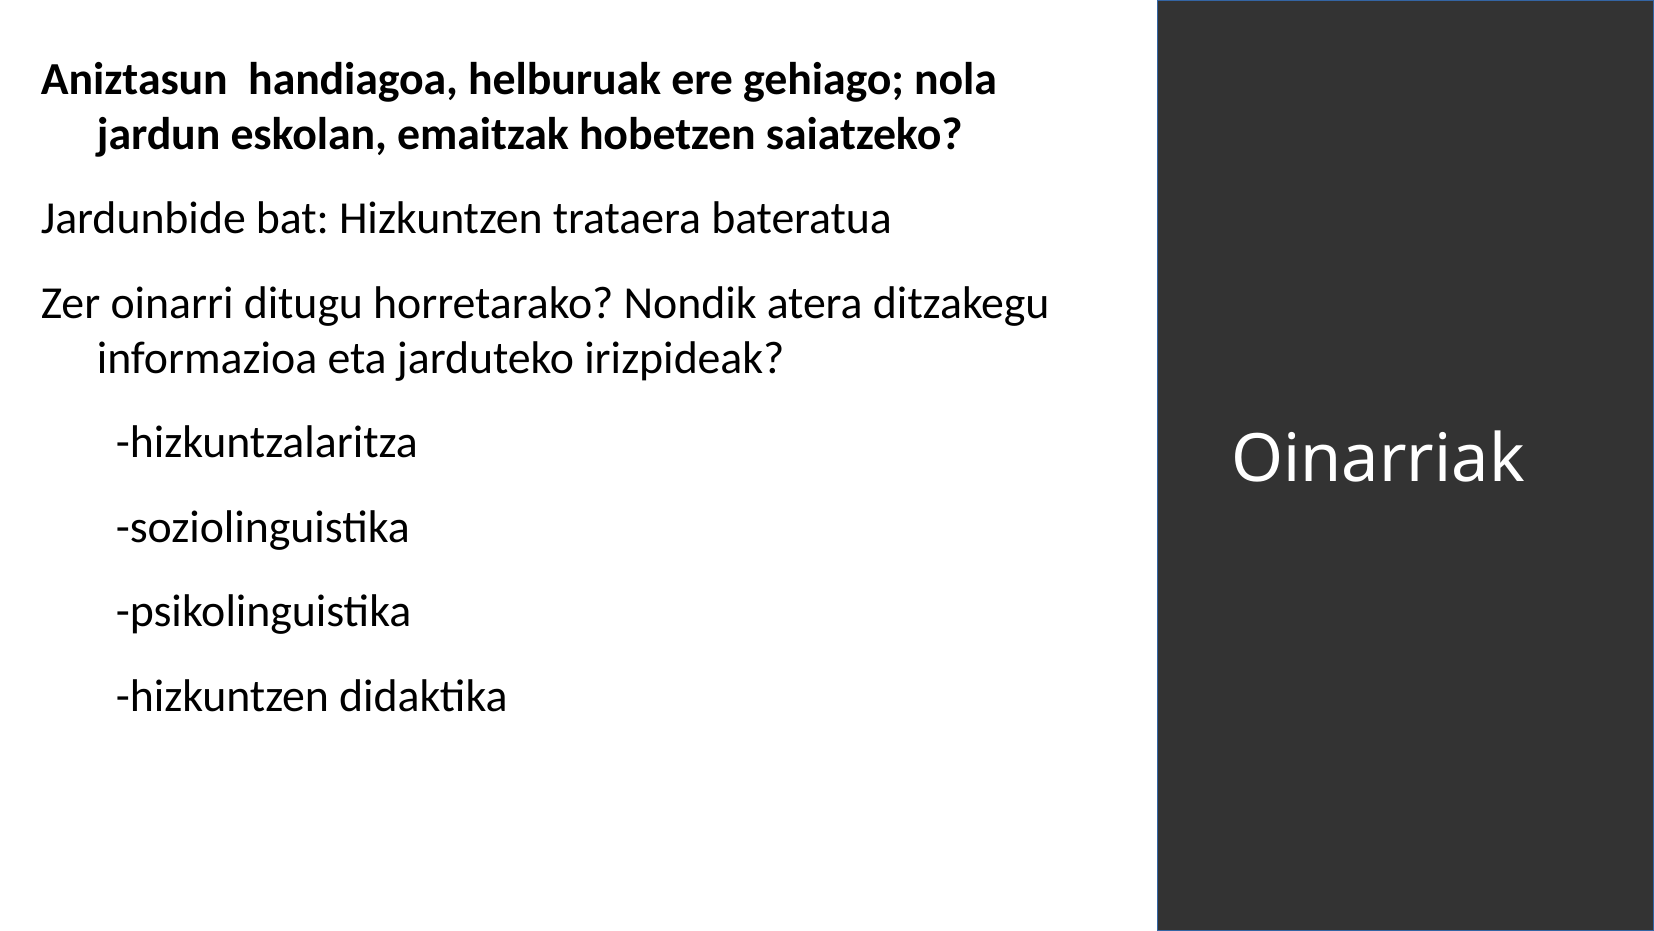

# Aniztasun handiagoa, helburuak ere gehiago; nola jardun eskolan, emaitzak hobetzen saiatzeko?
Jardunbide bat: Hizkuntzen trataera bateratua
Zer oinarri ditugu horretarako? Nondik atera ditzakegu informazioa eta jarduteko irizpideak?
-hizkuntzalaritza
-soziolinguistika
-psikolinguistika
-hizkuntzen didaktika
Oinarriak